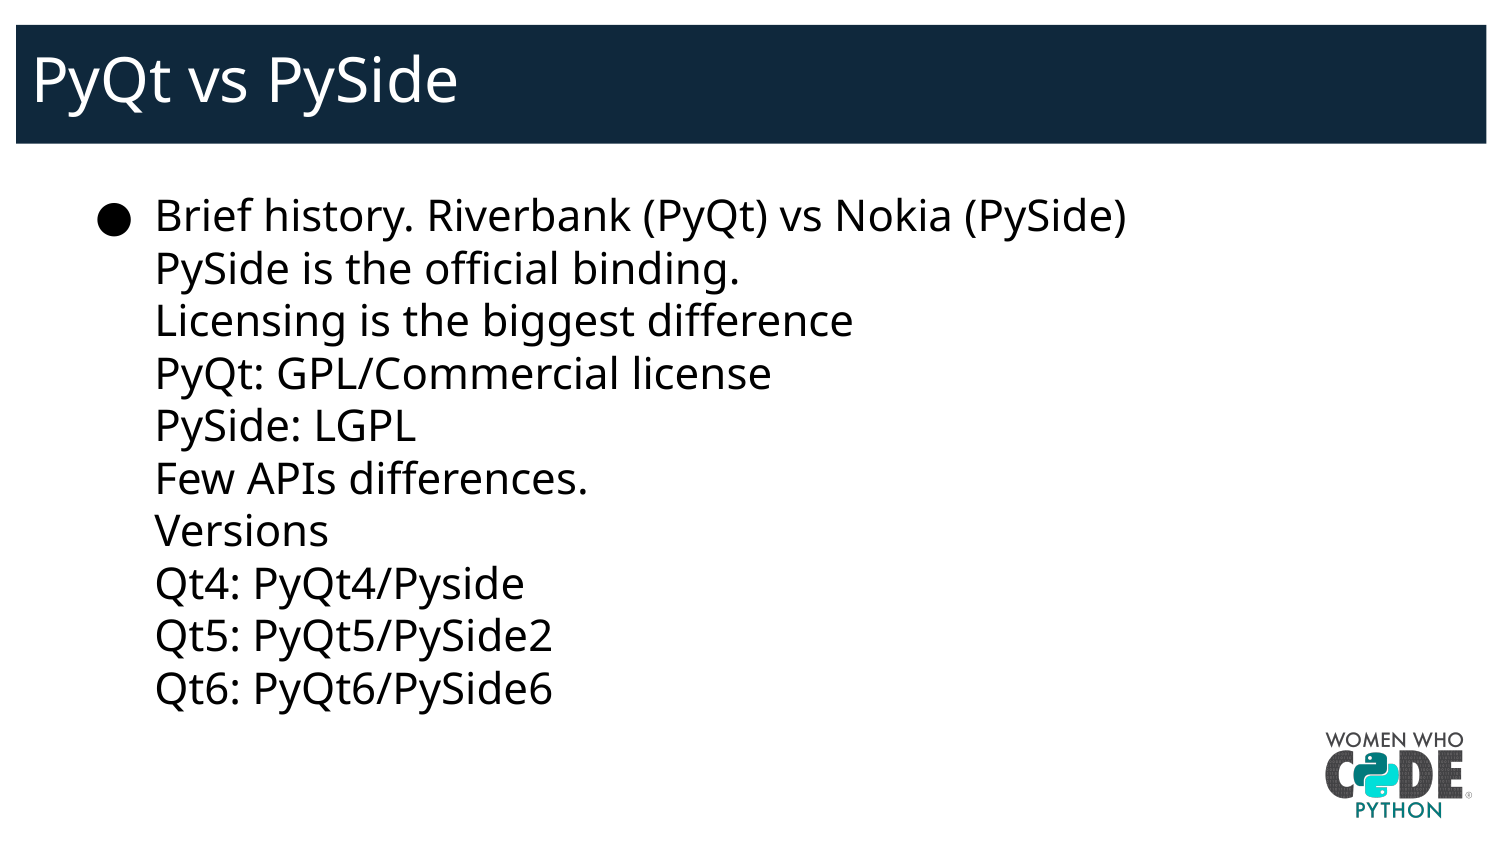

PyQt vs PySide
# Brief history. Riverbank (PyQt) vs Nokia (PySide) PySide is the official binding. Licensing is the biggest difference PyQt: GPL/Commercial license PySide: LGPL Few APIs differences. Versions Qt4: PyQt4/Pyside Qt5: PyQt5/PySide2 Qt6: PyQt6/PySide6